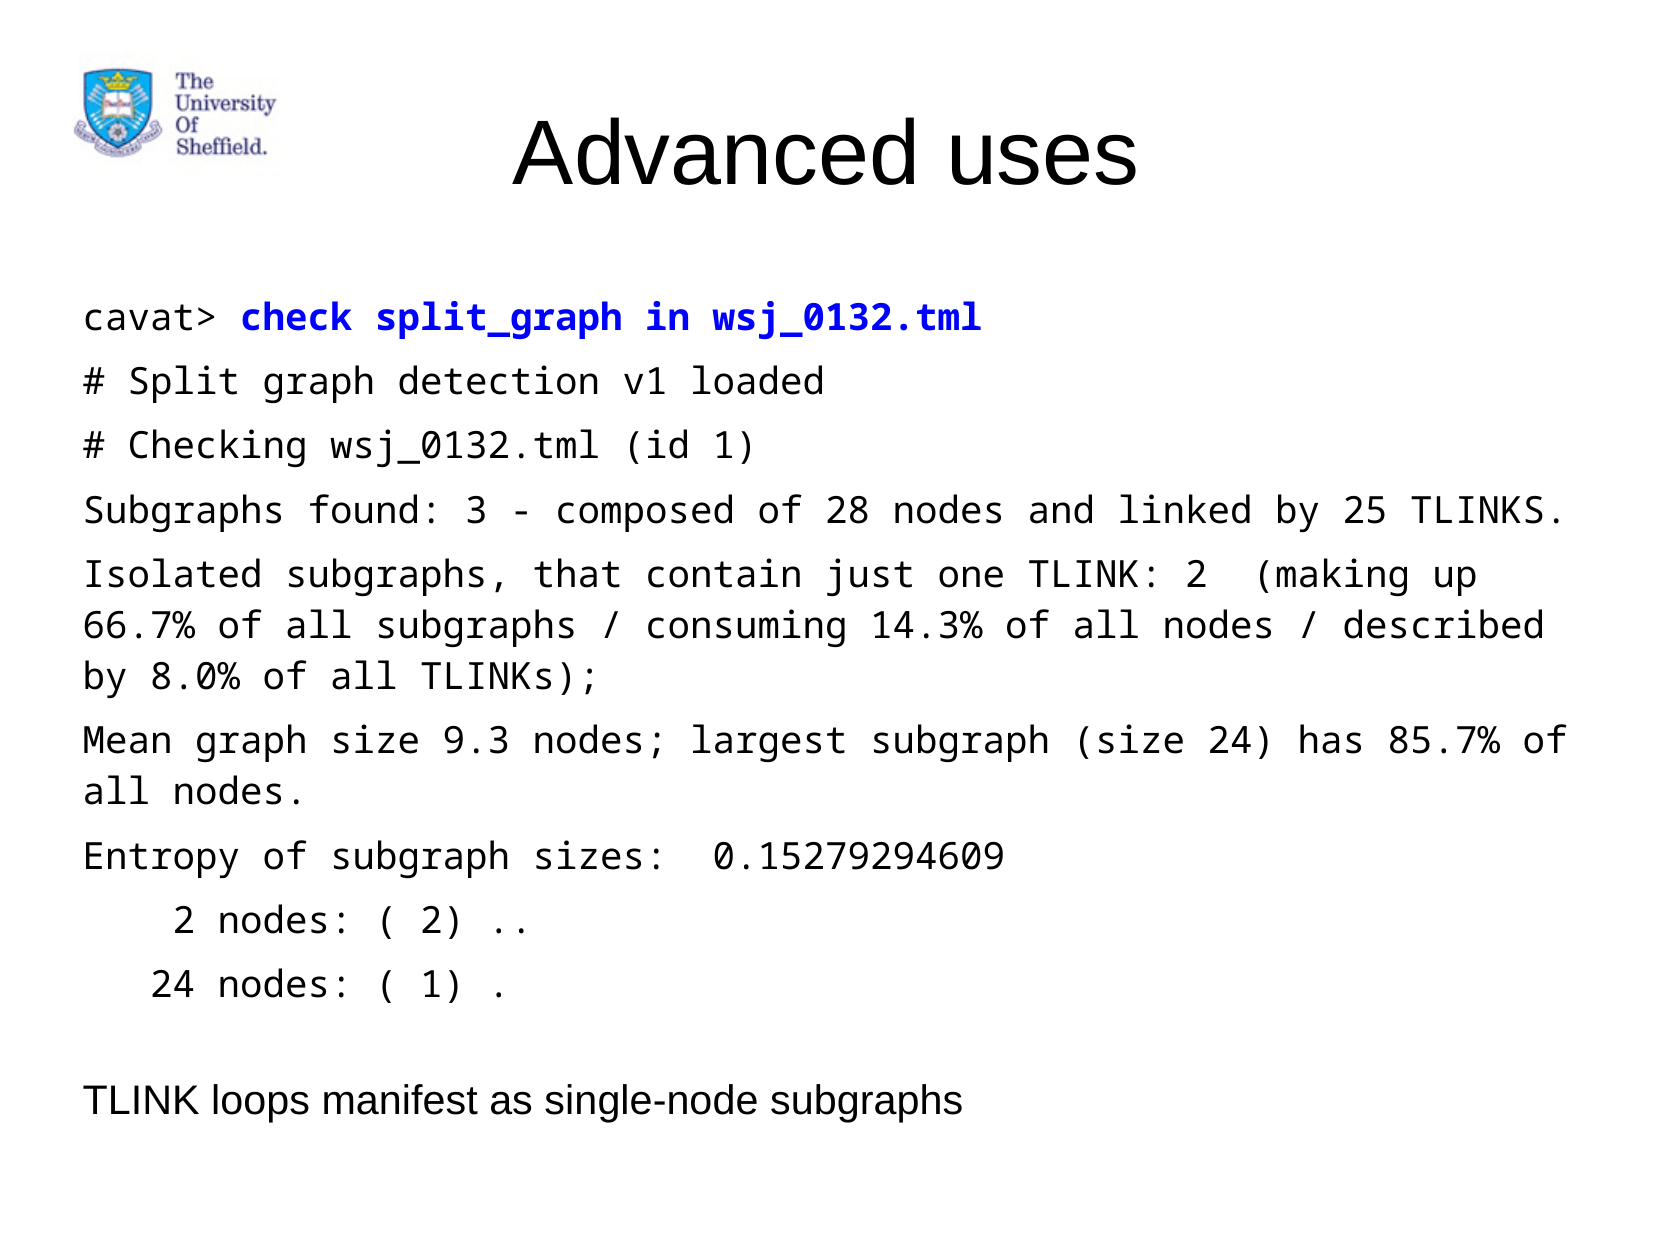

# Advanced uses
cavat> check split_graph in wsj_0132.tml
# Split graph detection v1 loaded
# Checking wsj_0132.tml (id 1)
Subgraphs found: 3 - composed of 28 nodes and linked by 25 TLINKS.
Isolated subgraphs, that contain just one TLINK: 2 (making up 66.7% of all subgraphs / consuming 14.3% of all nodes / described by 8.0% of all TLINKs);
Mean graph size 9.3 nodes; largest subgraph (size 24) has 85.7% of all nodes.
Entropy of subgraph sizes: 0.15279294609
 2 nodes: ( 2) ..
 24 nodes: ( 1) .
TLINK loops manifest as single-node subgraphs